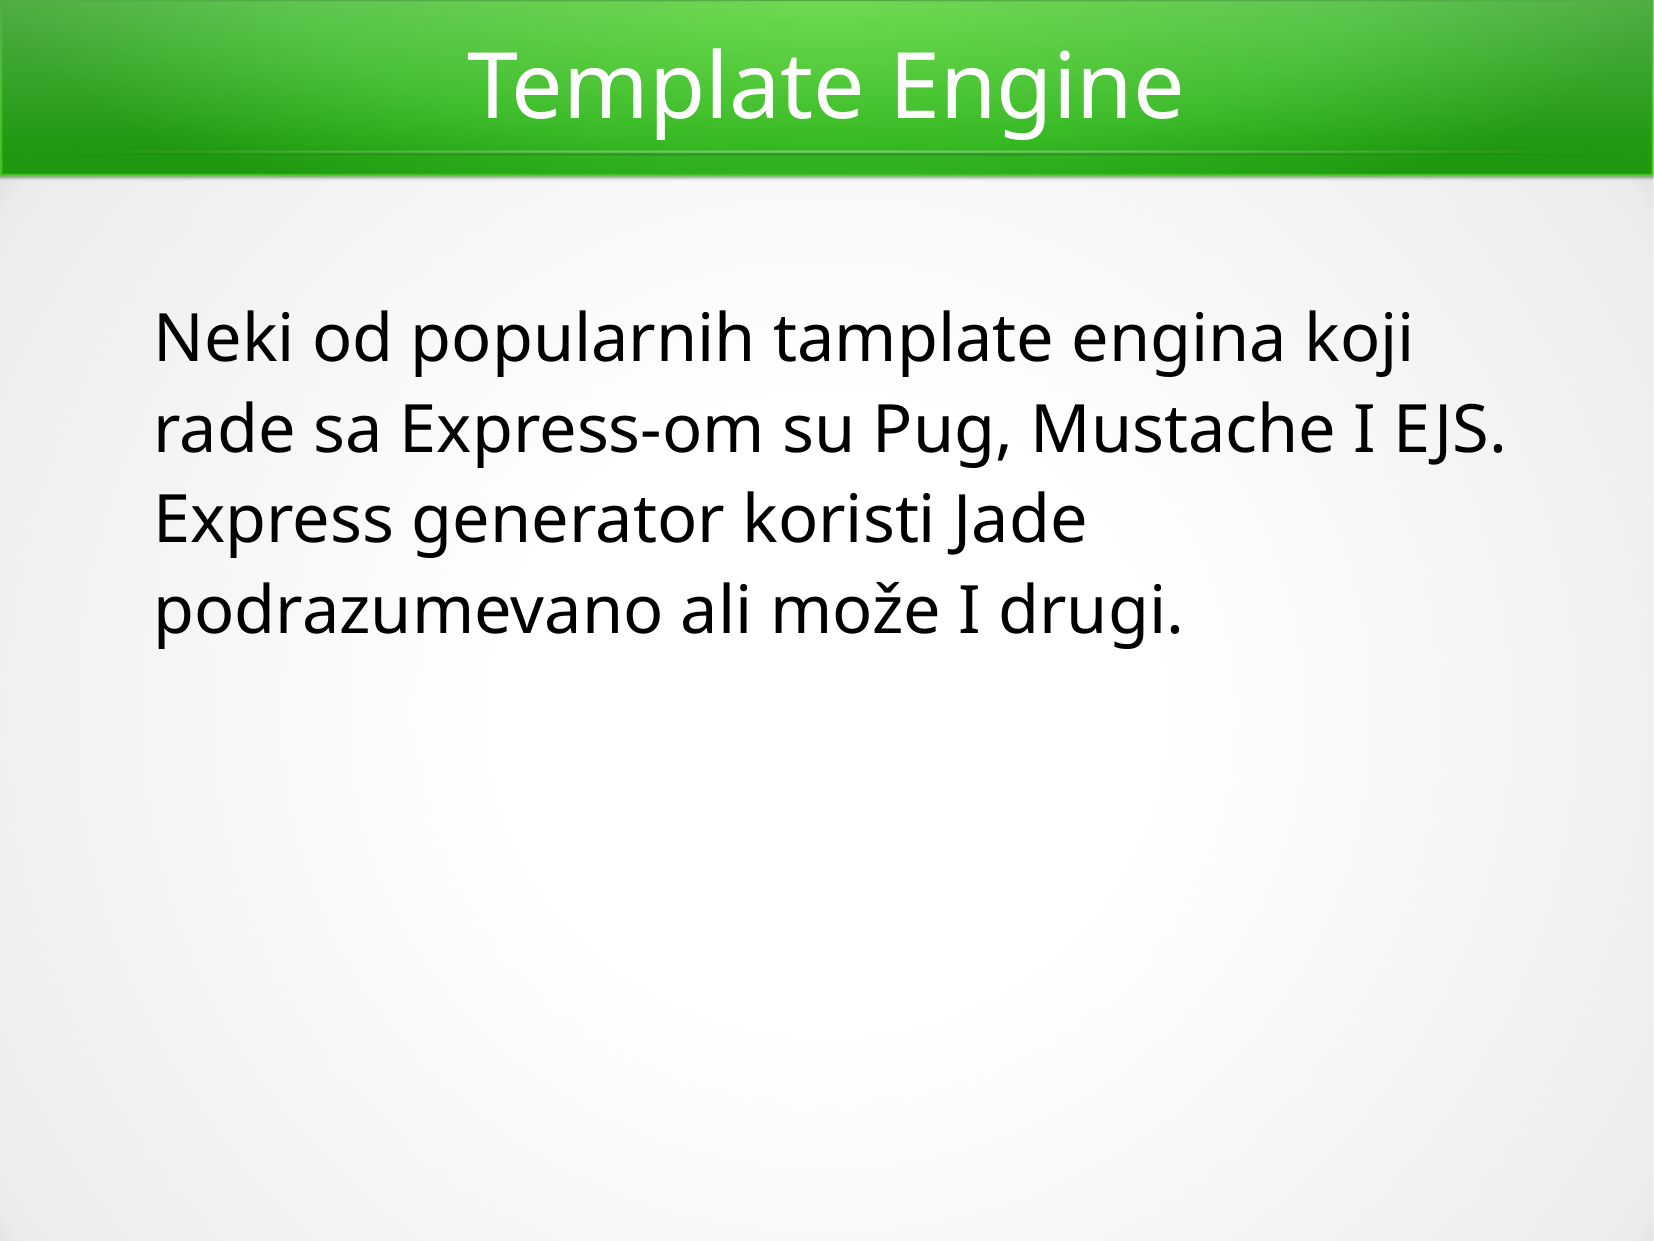

# Template Engine
Neki od popularnih tamplate engina koji rade sa Express-om su Pug, Mustache I EJS. Express generator koristi Jade podrazumevano ali može I drugi.